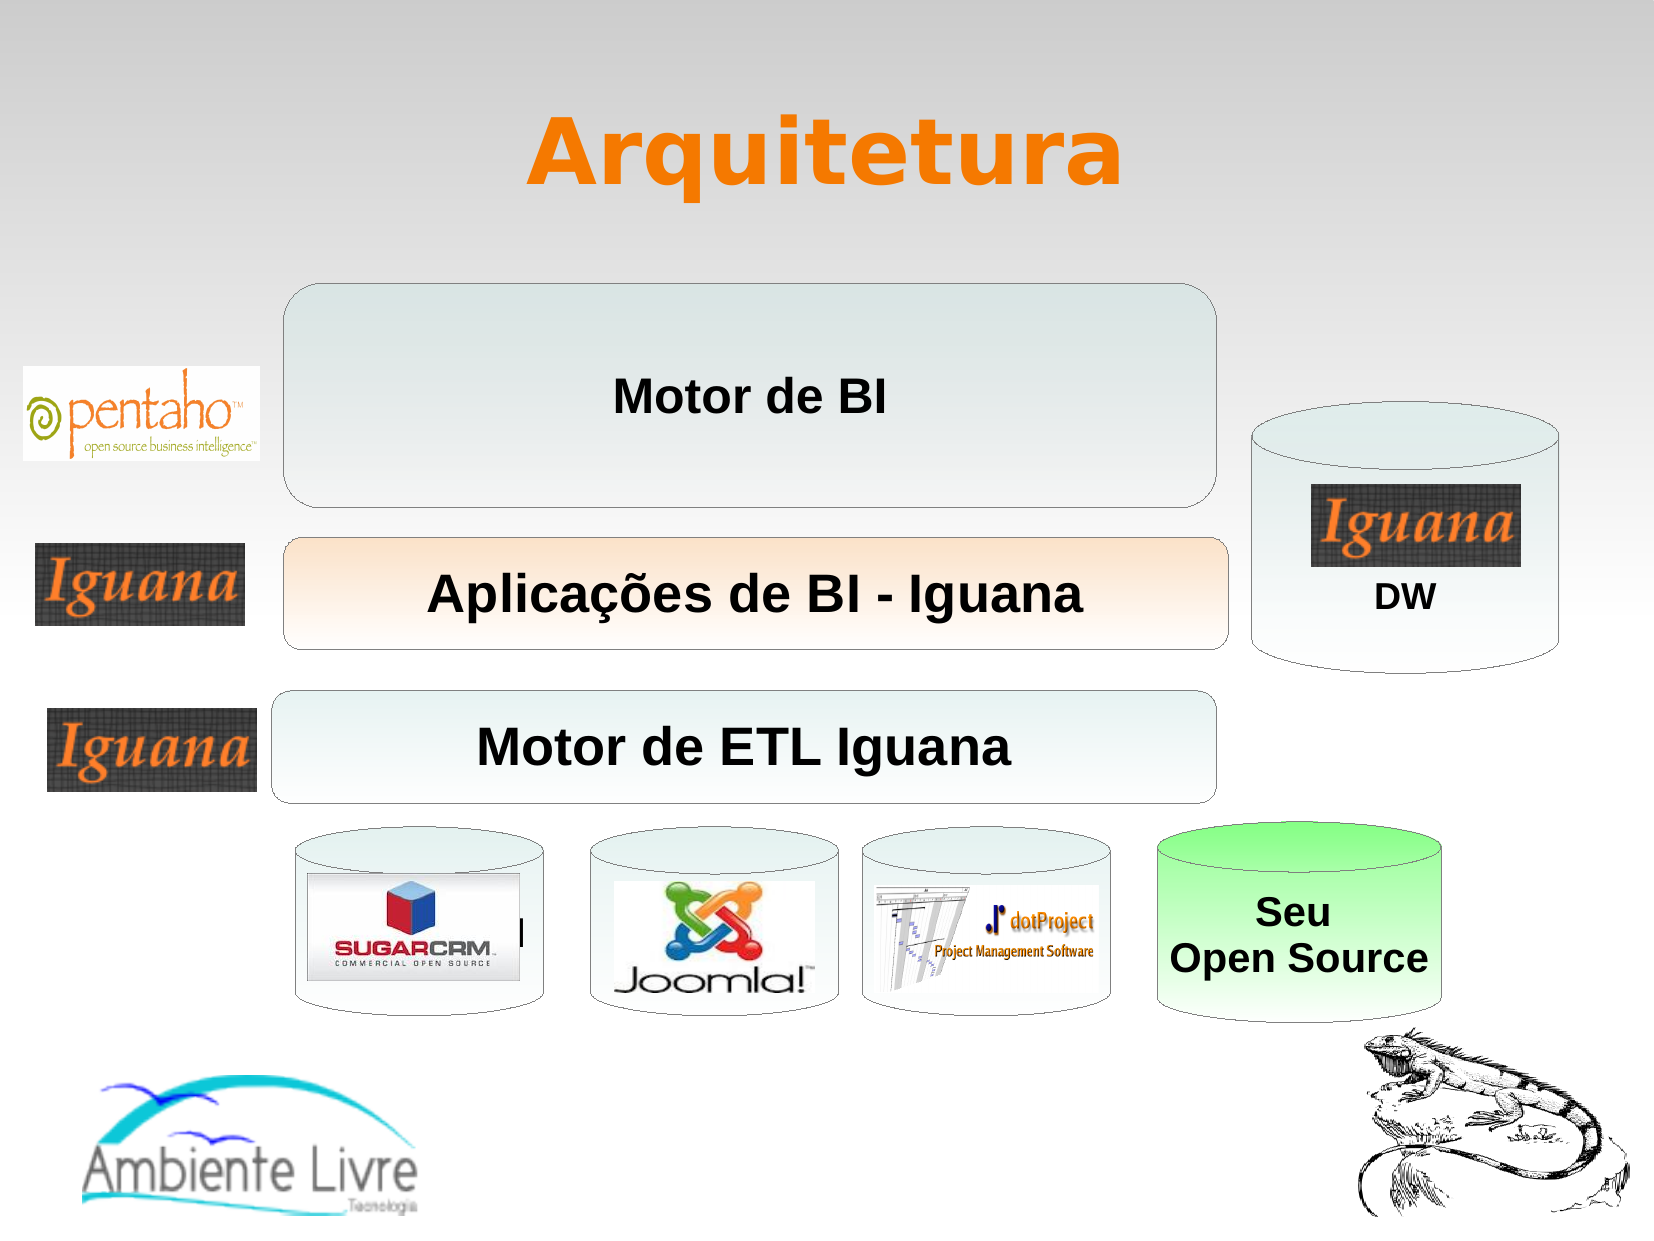

# Arquitetura
Motor de BI
DW
Aplicações de BI - Iguana
Motor de ETL Iguana
Seu
Open Source
SugarCRM
Joomla
dotProject